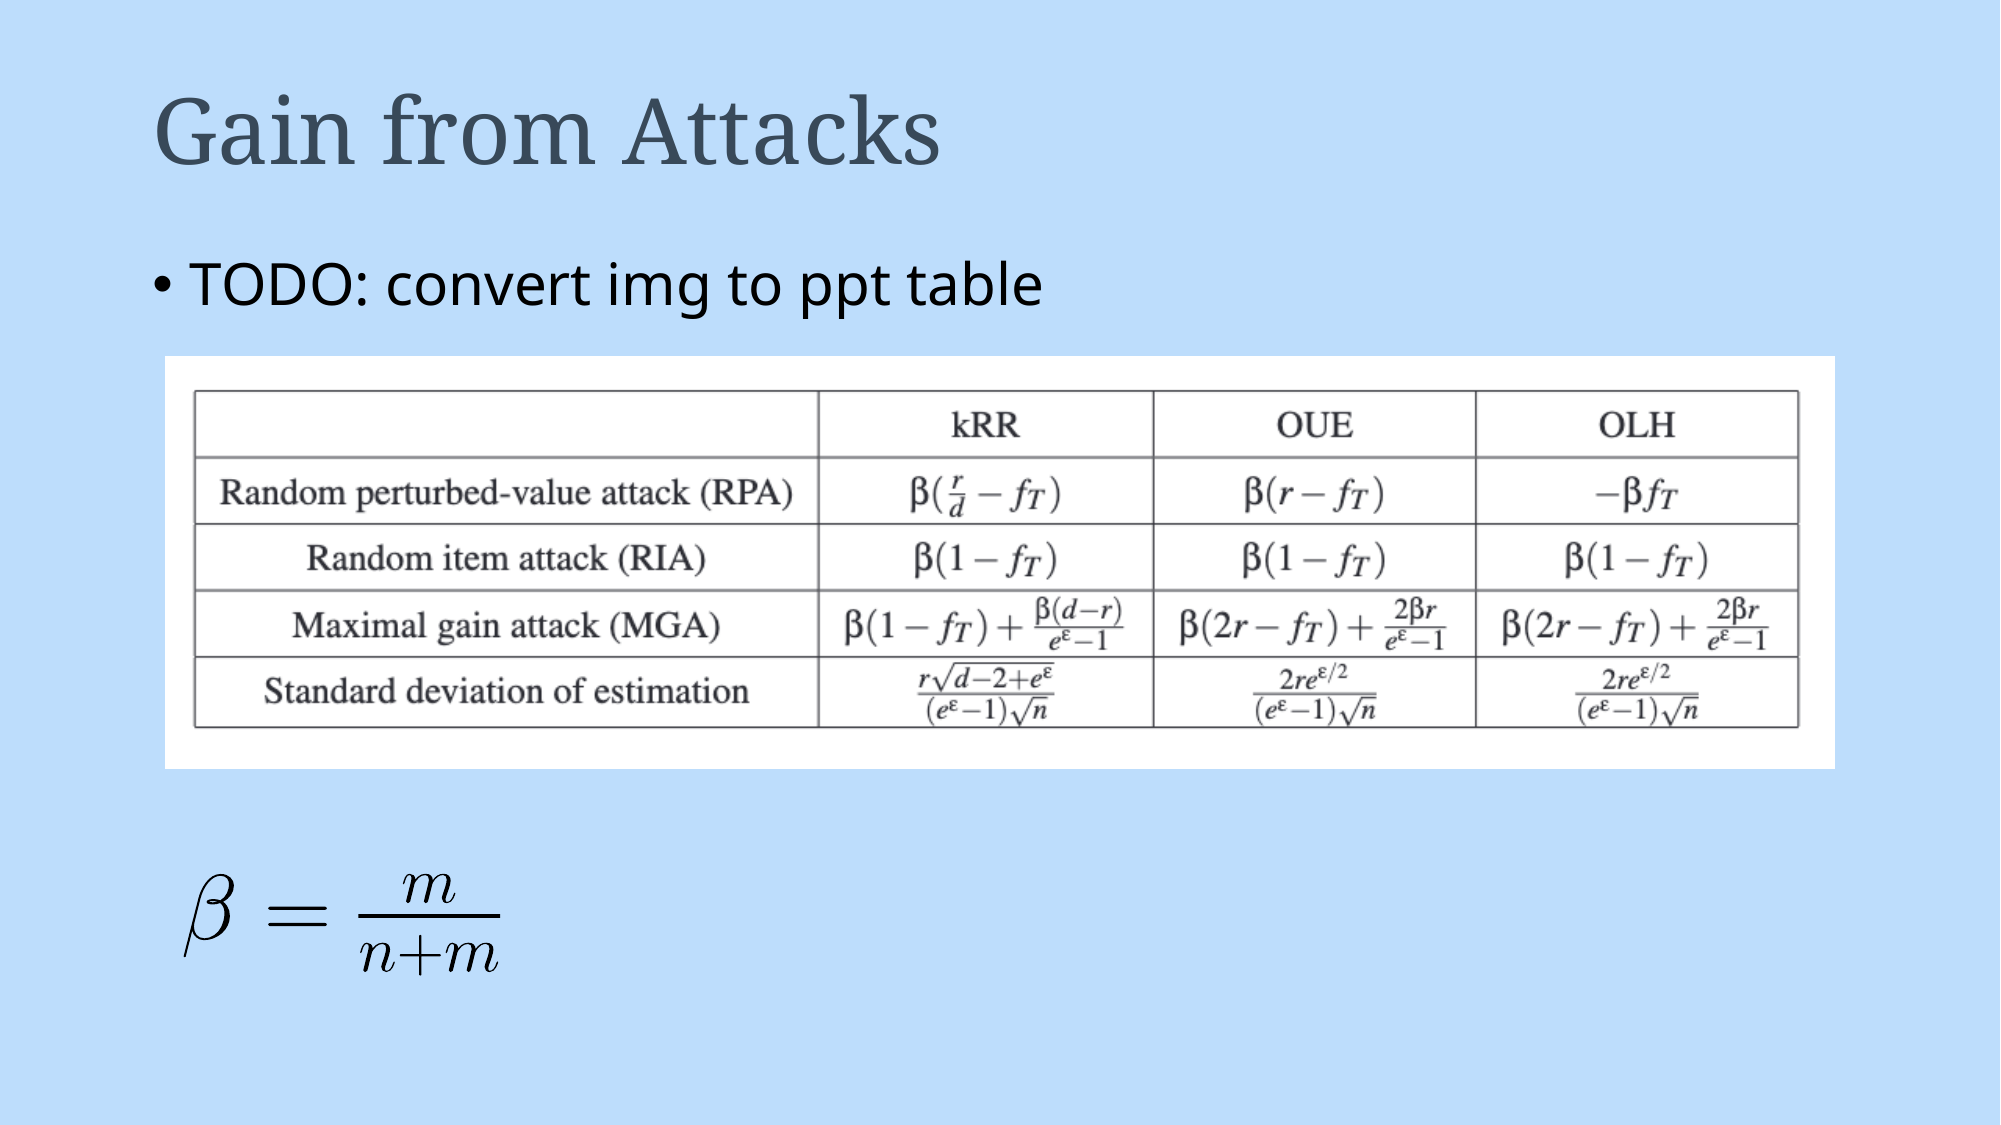

# Gain from Attacks
TODO: convert img to ppt table